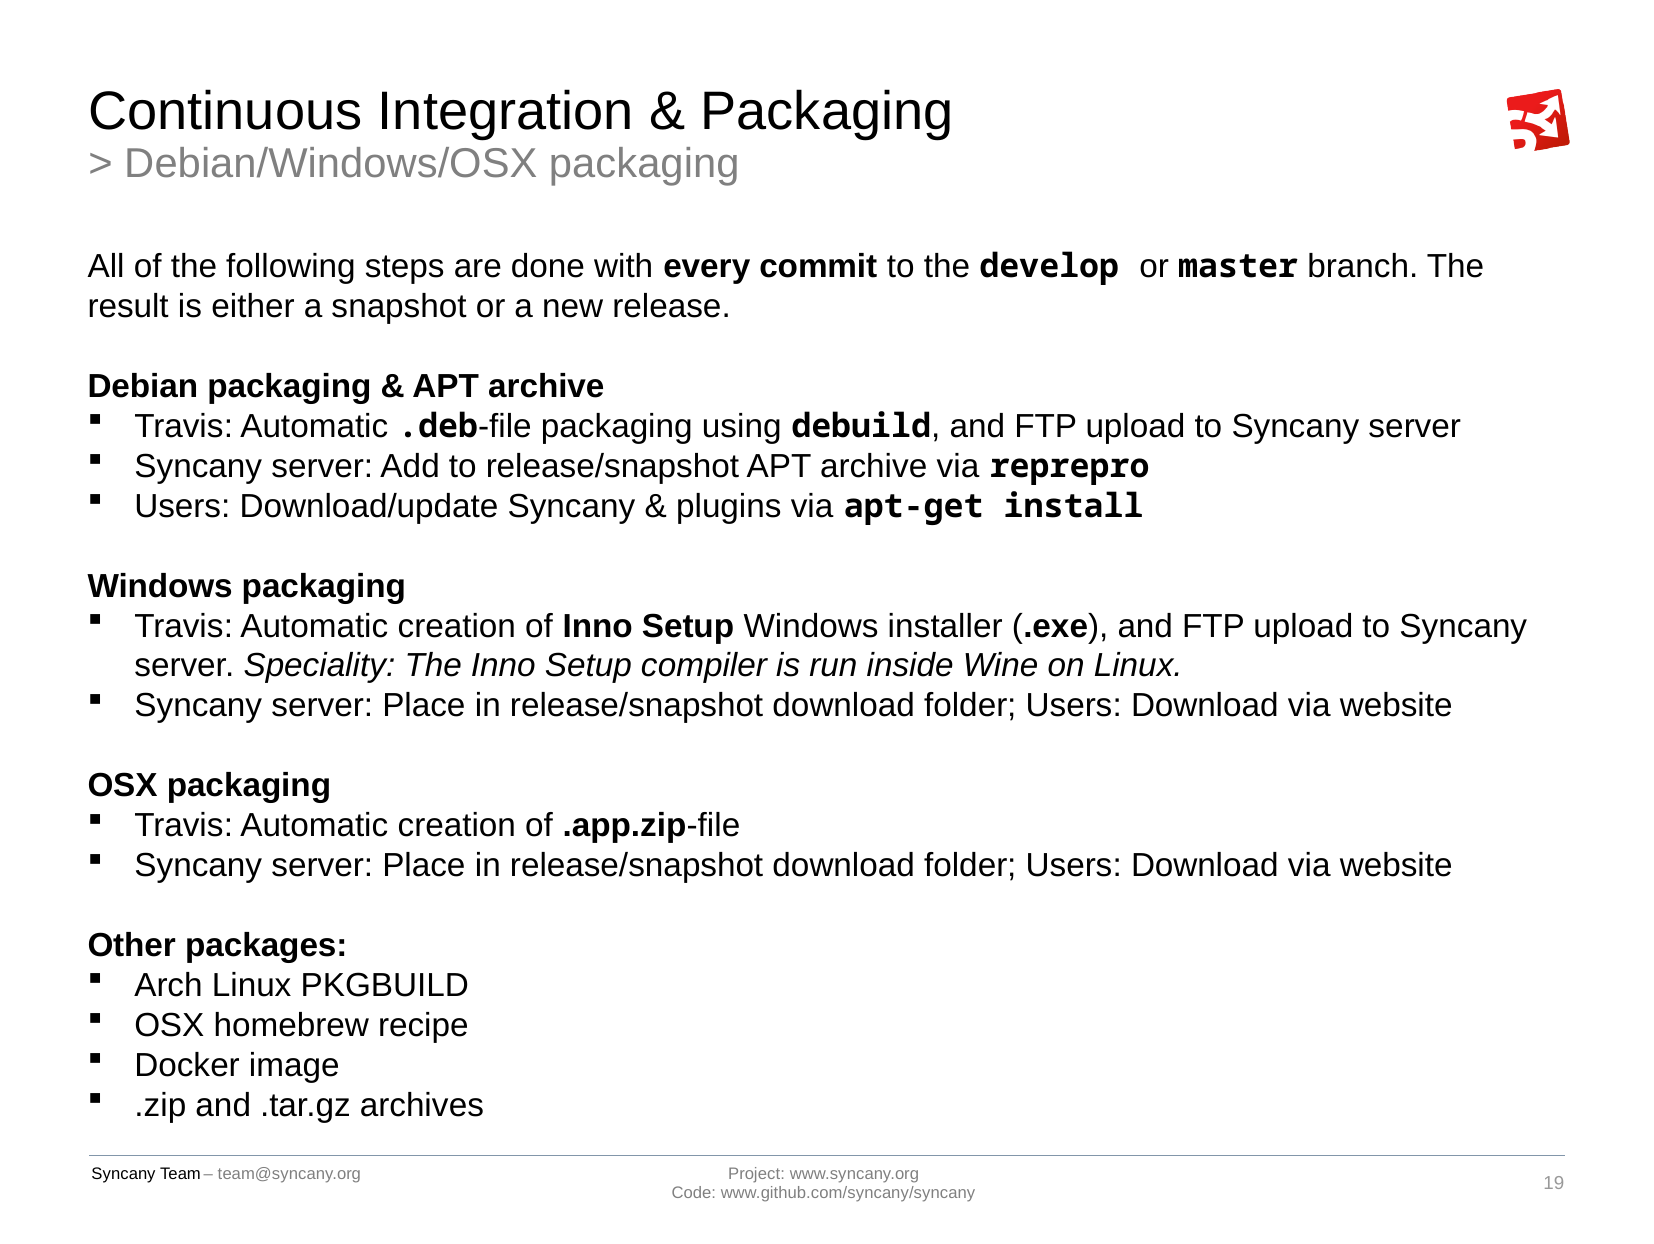

# Continuous Integration & Packaging > Debian/Windows/OSX packaging
All of the following steps are done with every commit to the develop or master branch. The result is either a snapshot or a new release.
Debian packaging & APT archive
Travis: Automatic .deb-file packaging using debuild, and FTP upload to Syncany server
Syncany server: Add to release/snapshot APT archive via reprepro
Users: Download/update Syncany & plugins via apt-get install
Windows packaging
Travis: Automatic creation of Inno Setup Windows installer (.exe), and FTP upload to Syncany server. Speciality: The Inno Setup compiler is run inside Wine on Linux.
Syncany server: Place in release/snapshot download folder; Users: Download via website
OSX packaging
Travis: Automatic creation of .app.zip-file
Syncany server: Place in release/snapshot download folder; Users: Download via website
Other packages:
Arch Linux PKGBUILD
OSX homebrew recipe
Docker image
.zip and .tar.gz archives